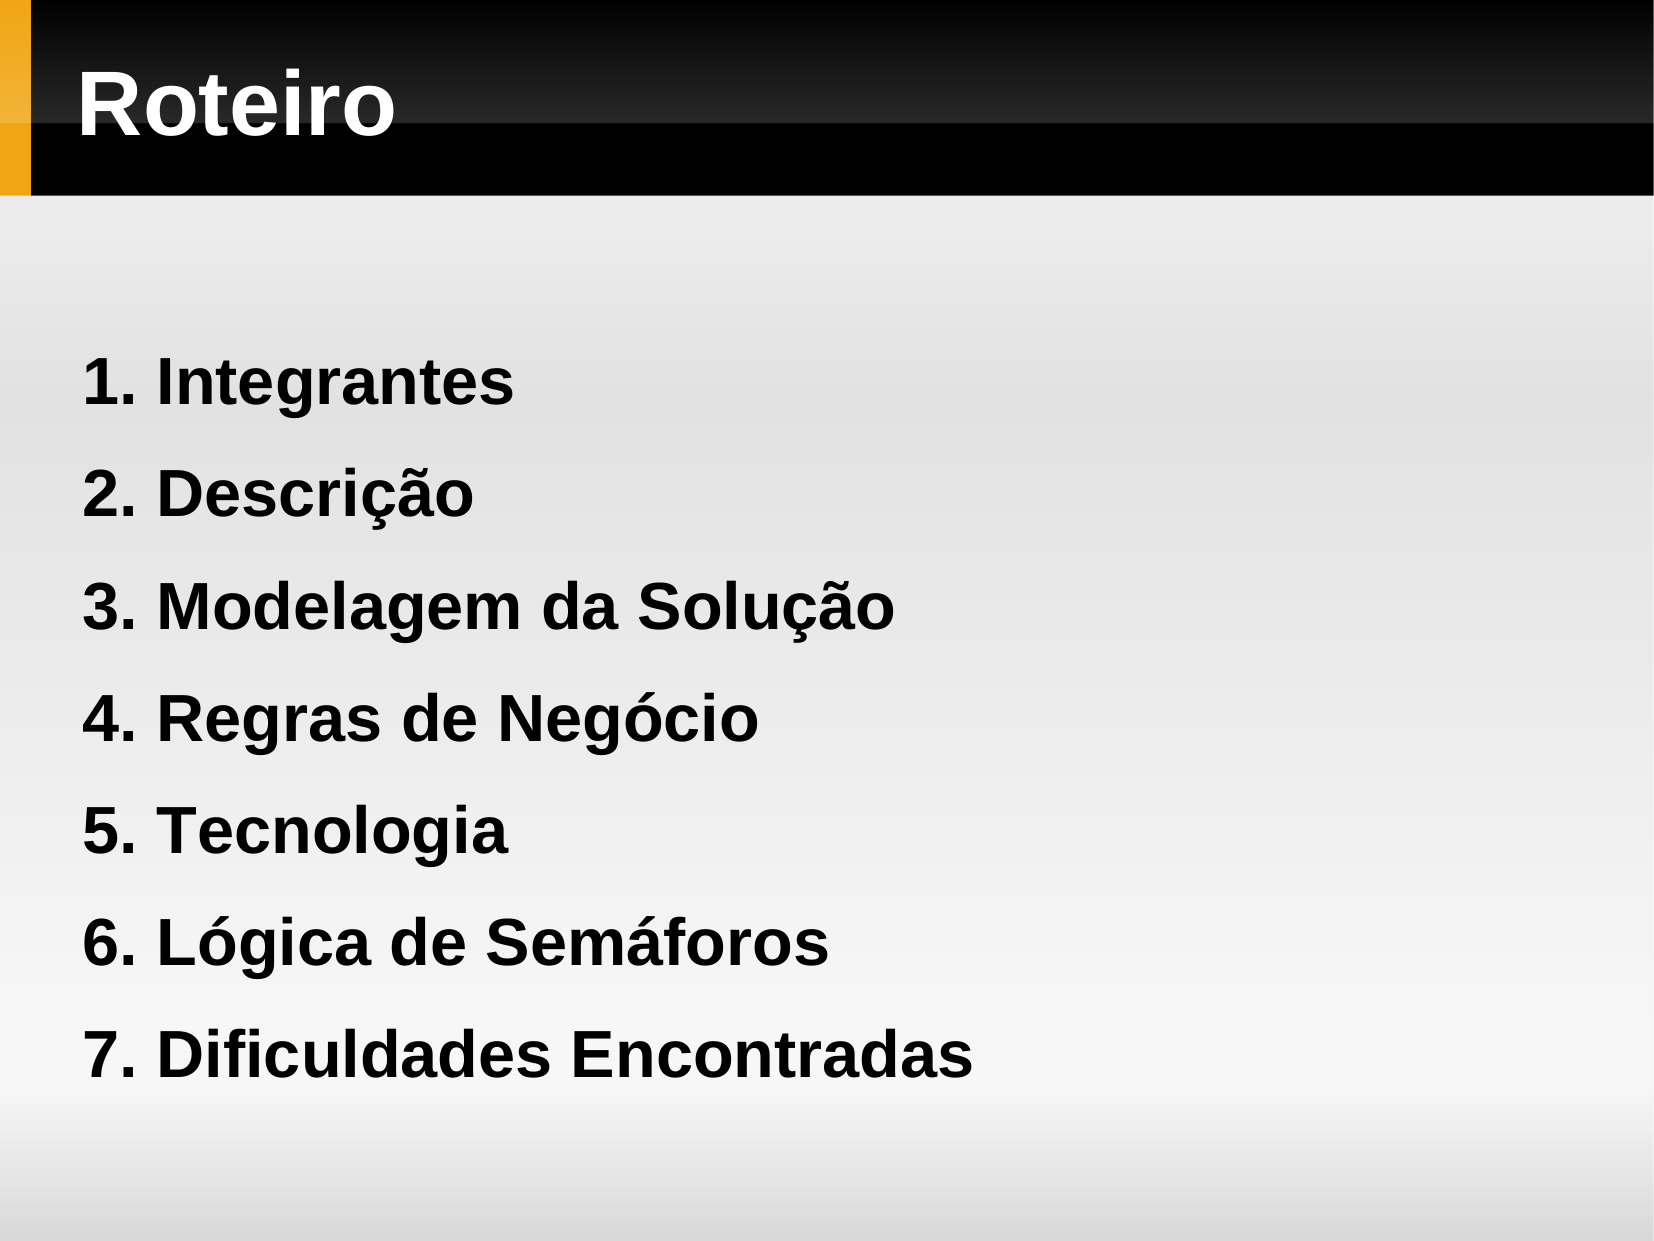

# Roteiro
 Integrantes
 Descrição
 Modelagem da Solução
 Regras de Negócio
 Tecnologia
 Lógica de Semáforos
 Dificuldades Encontradas